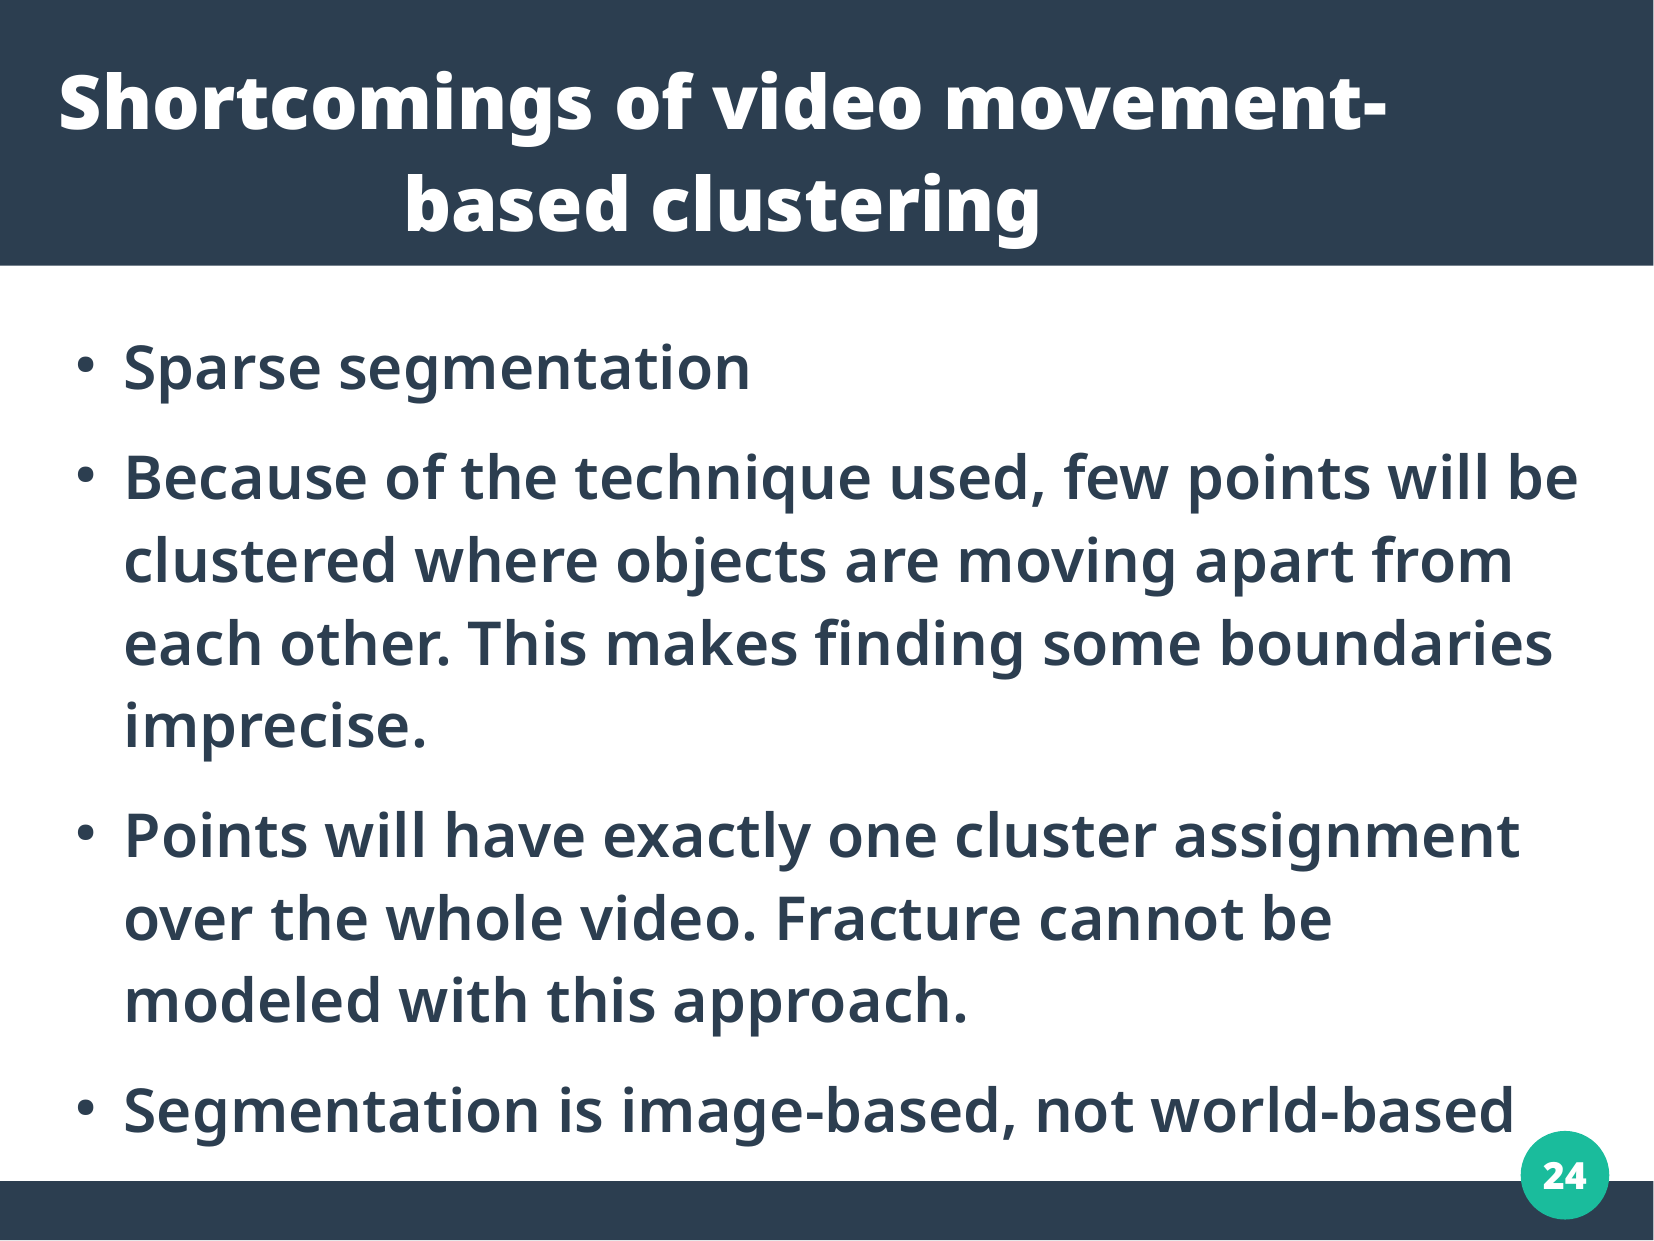

# Shortcomings of video movement-based clustering
Sparse segmentation
Because of the technique used, few points will be clustered where objects are moving apart from each other. This makes finding some boundaries imprecise.
Points will have exactly one cluster assignment over the whole video. Fracture cannot be modeled with this approach.
Segmentation is image-based, not world-based
24